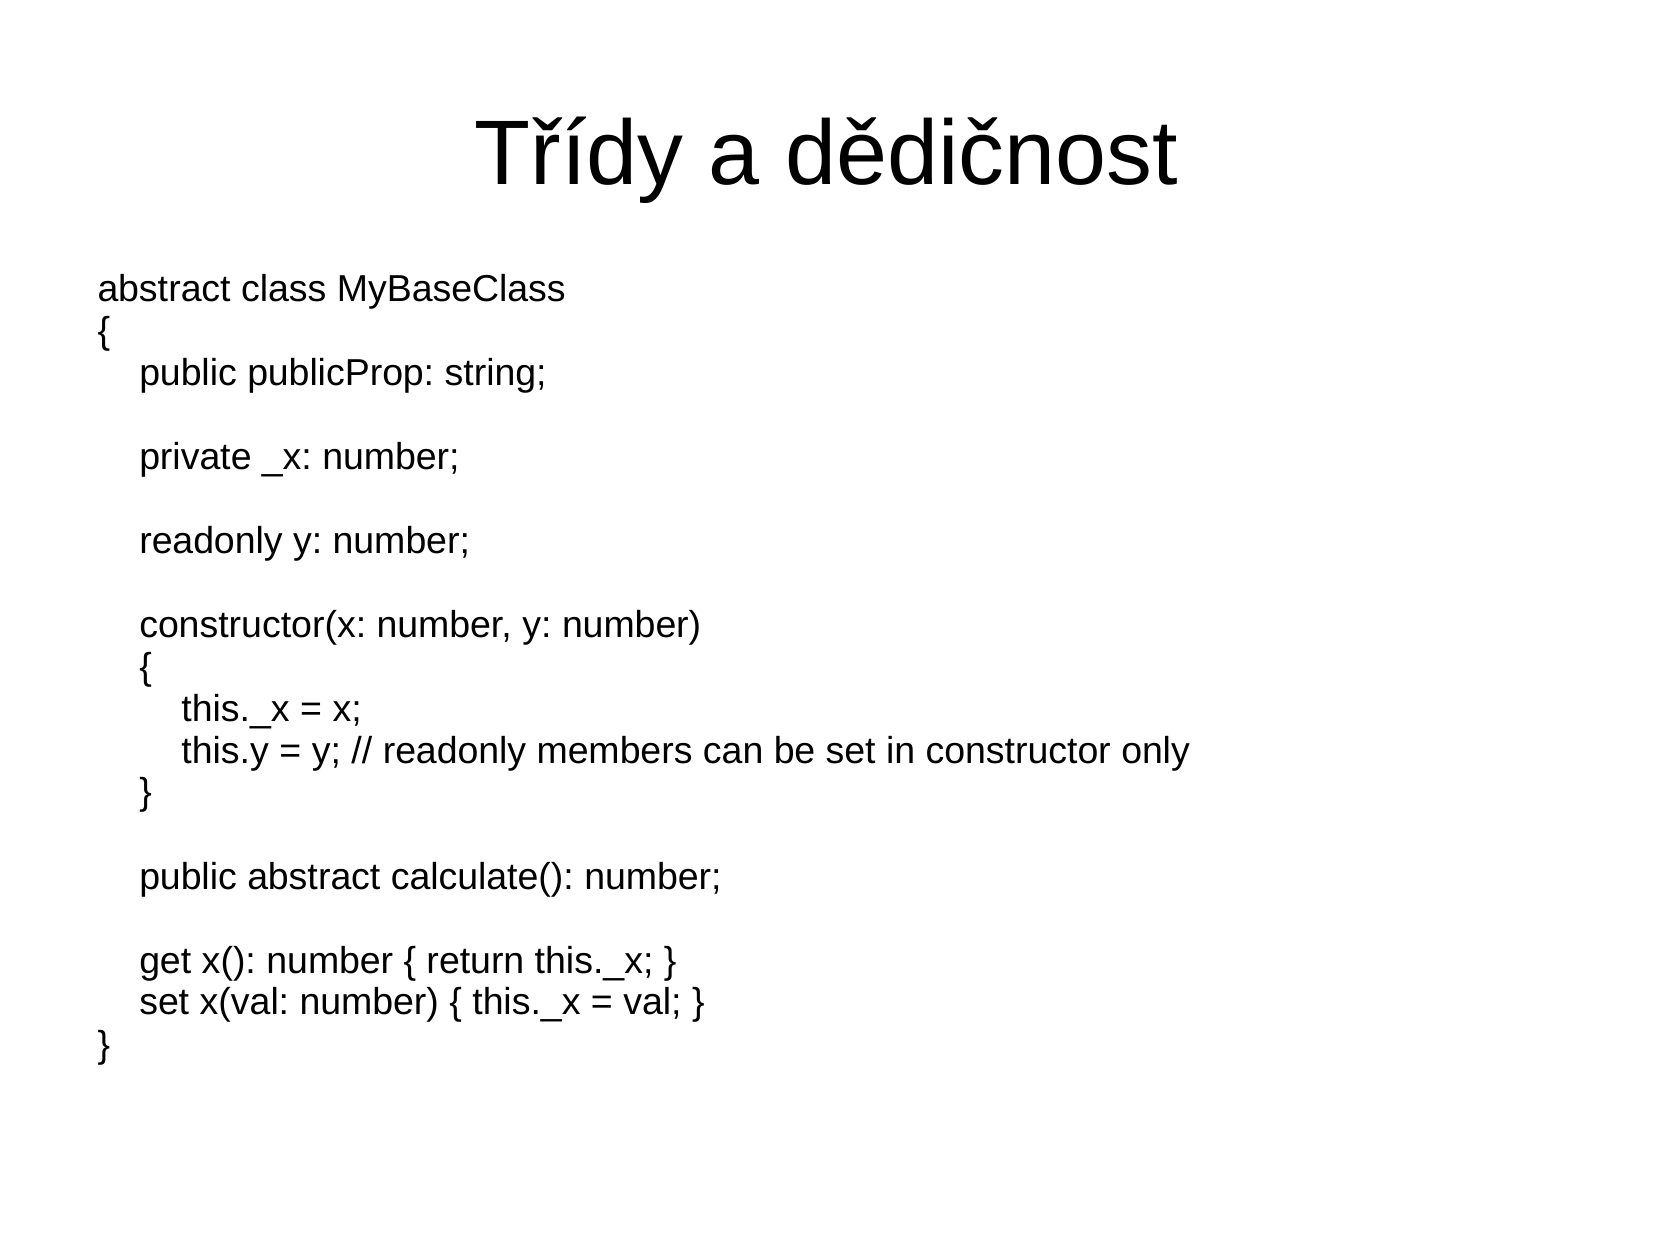

# Třídy a dědičnost
abstract class MyBaseClass
{
 public publicProp: string;
 private _x: number;
 readonly y: number;
 constructor(x: number, y: number)
 {
 this._x = x;
 this.y = y; // readonly members can be set in constructor only
 }
 public abstract calculate(): number;
 get x(): number { return this._x; }
 set x(val: number) { this._x = val; }
}